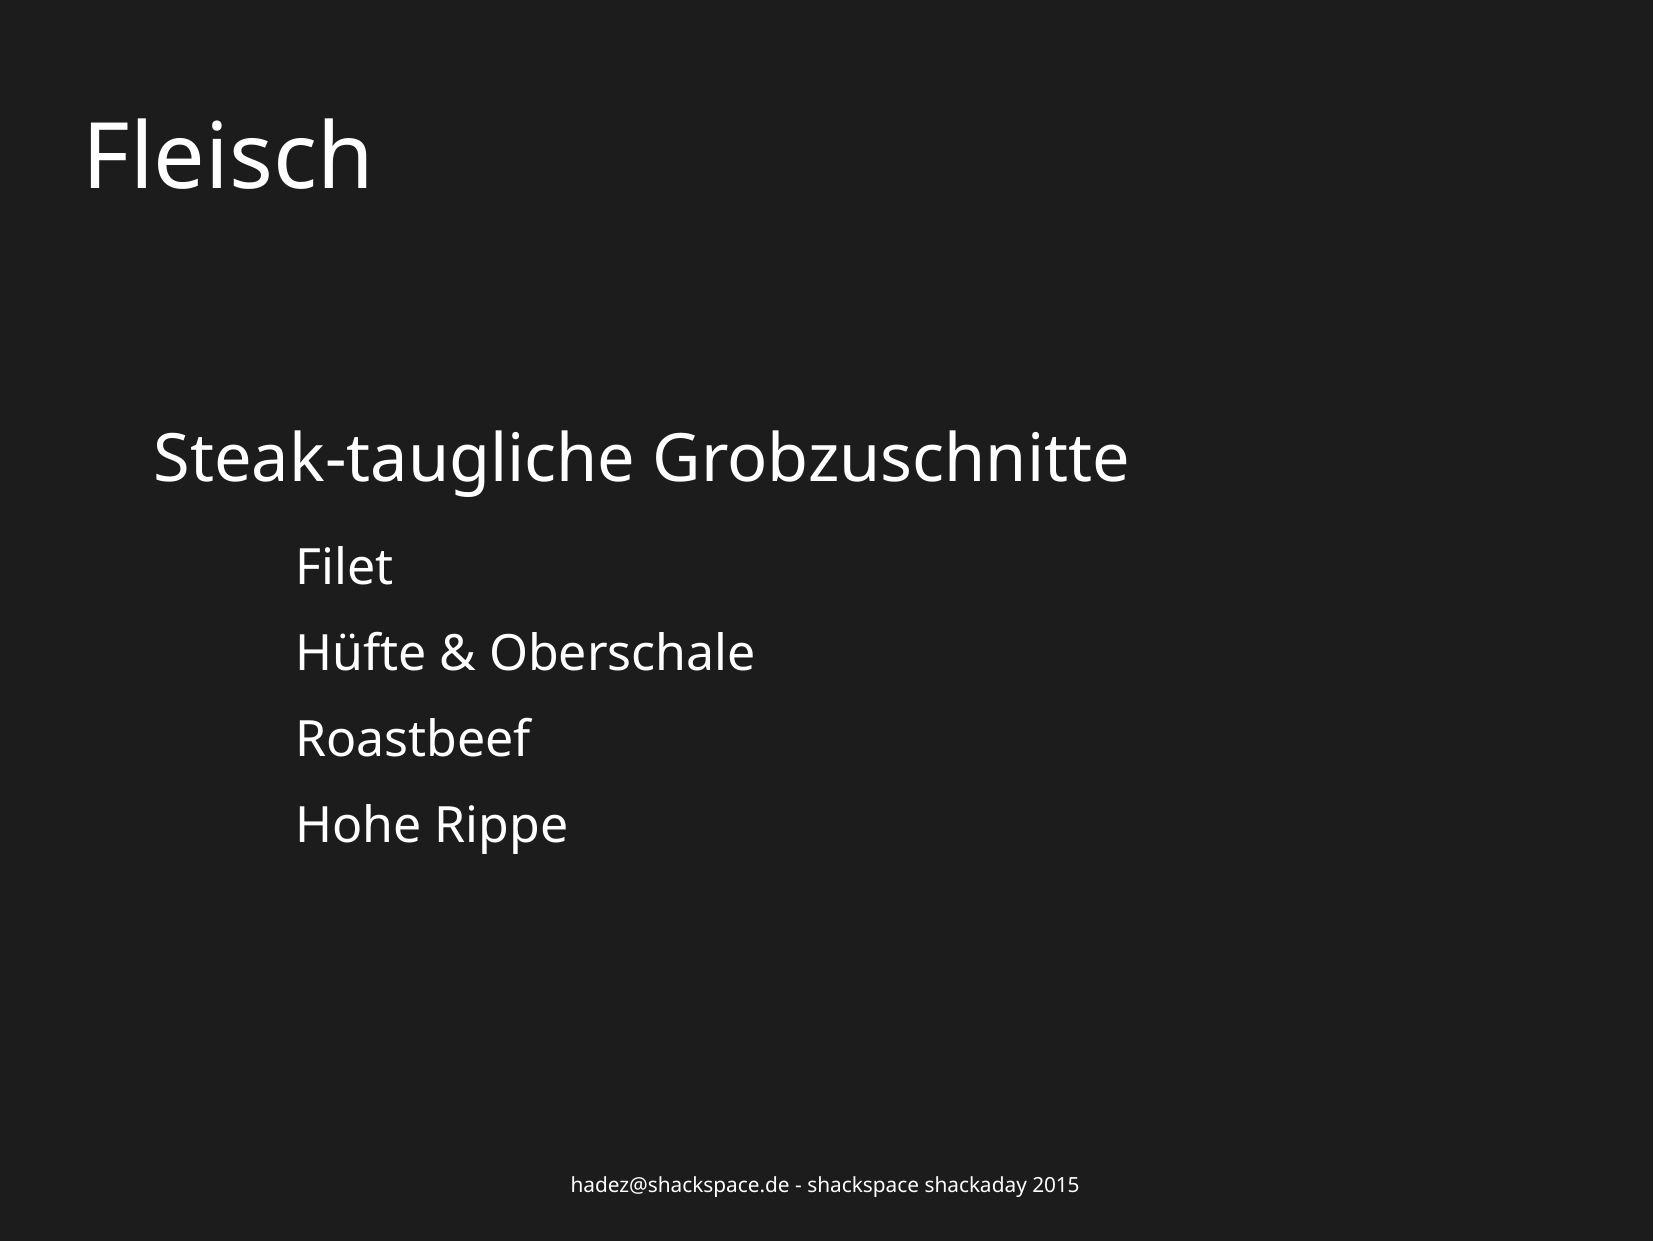

# Fleisch
Steak-taugliche Grobzuschnitte
Filet
Hüfte & Oberschale
Roastbeef
Hohe Rippe